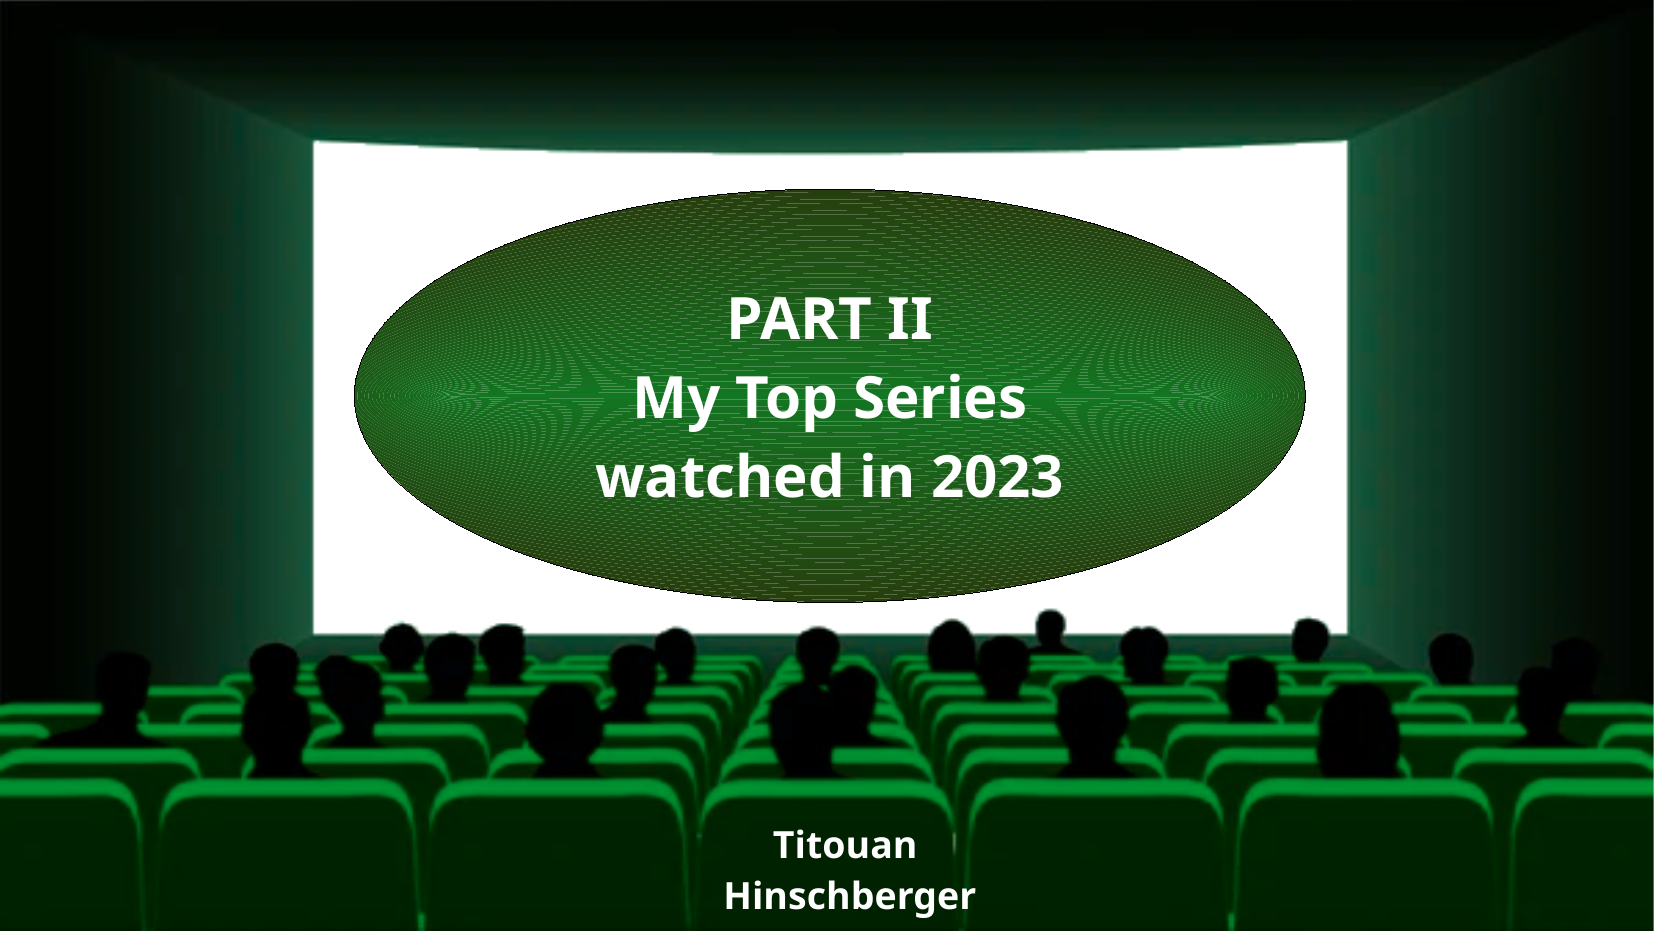

PART II
My Top Series watched in 2023